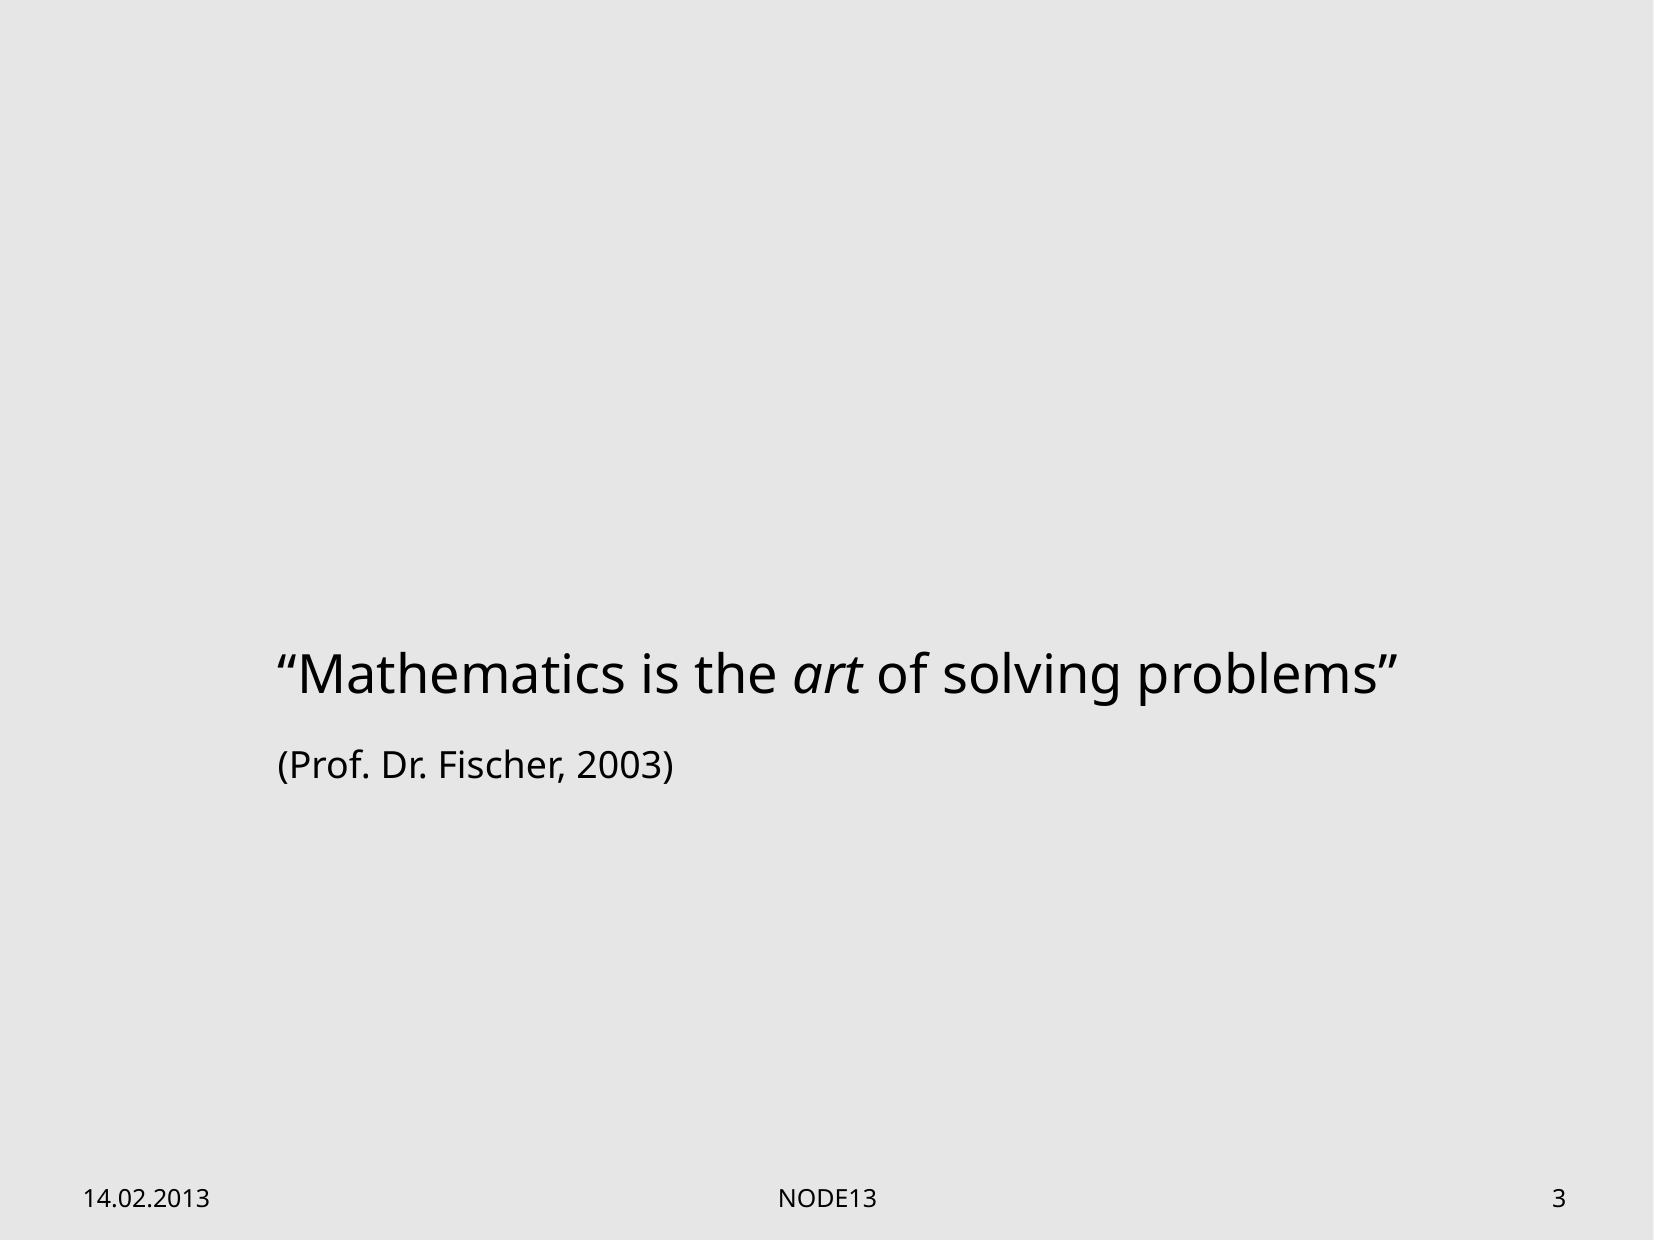

#
“Mathematics is the art of solving problems”
(Prof. Dr. Fischer, 2003)
14.02.2013
NODE13
3